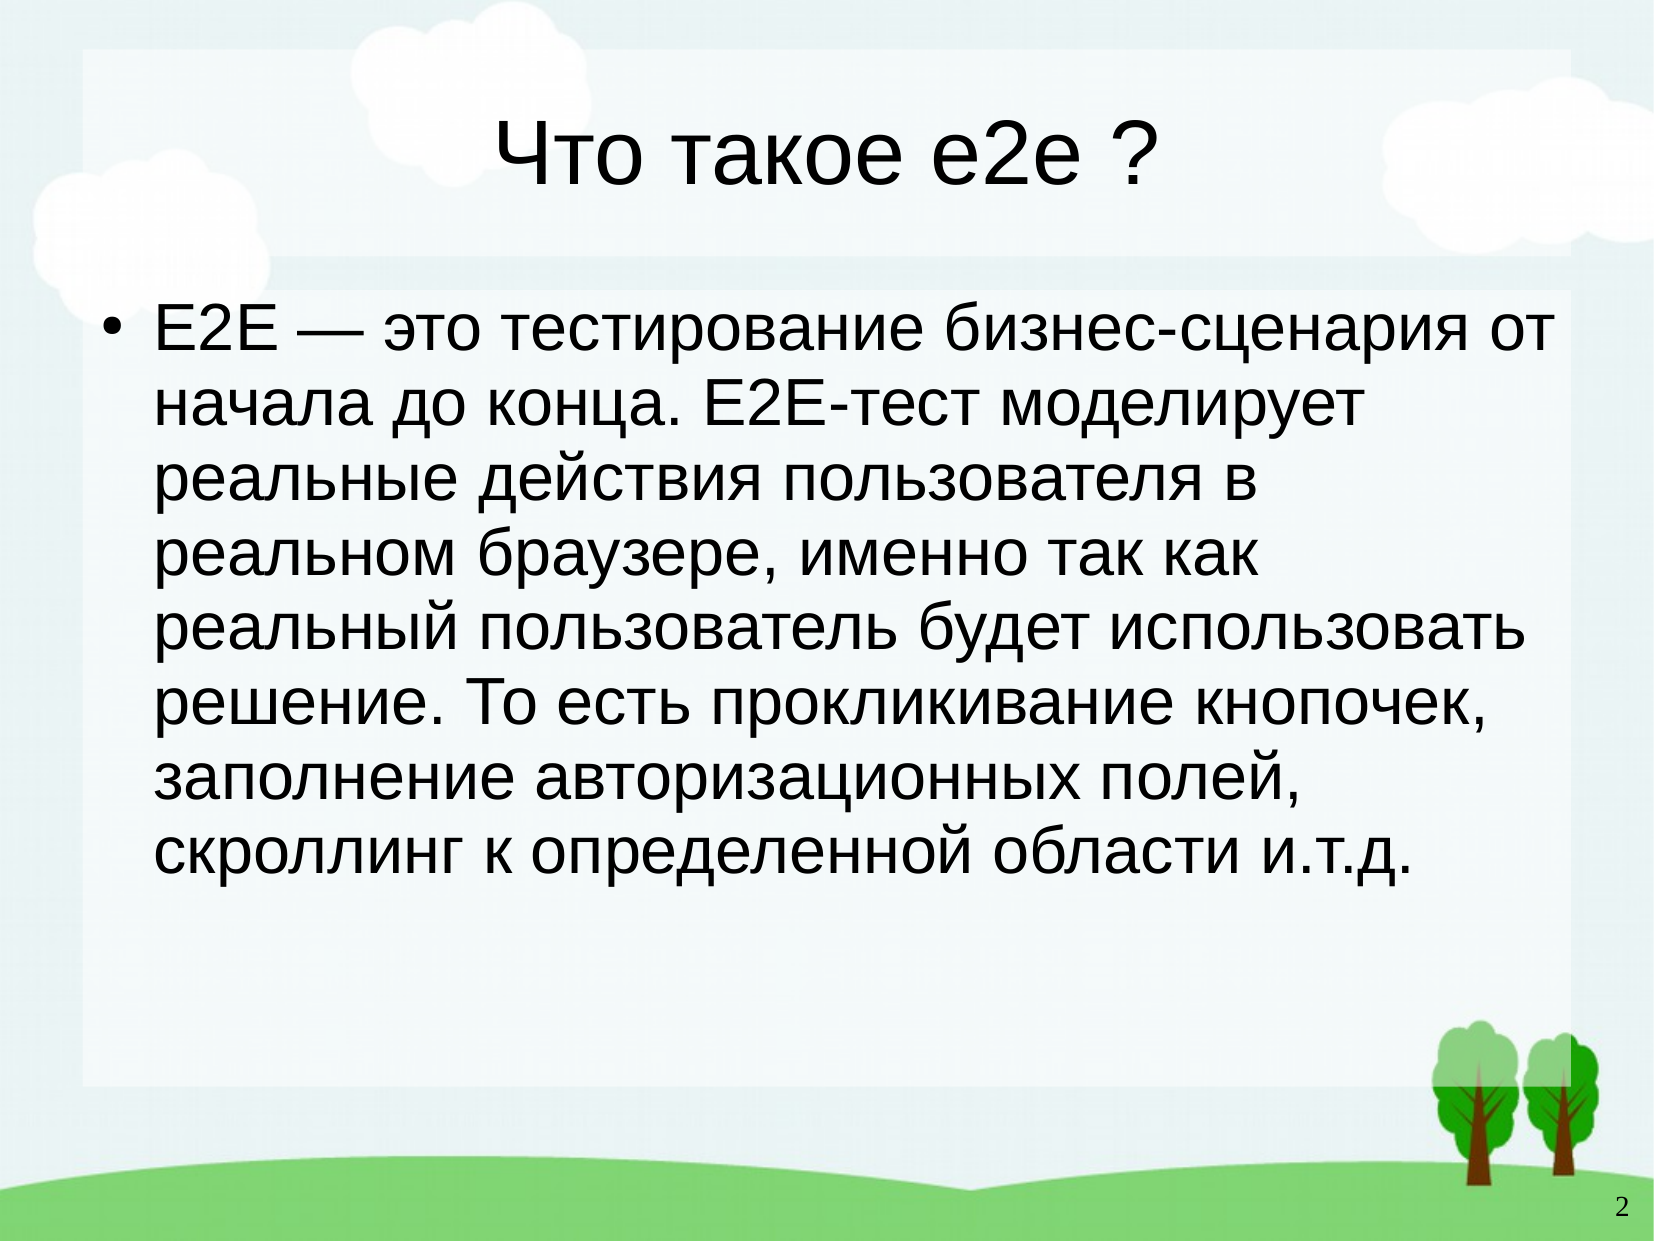

# Что такое e2e ?
E2E — это тестирование бизнес-сценария от начала до конца. E2E-тест моделирует реальные действия пользователя в реальном браузере, именно так как реальный пользователь будет использовать решение. То есть прокликивание кнопочек, заполнение авторизационных полей, скроллинг к определенной области и.т.д.
2